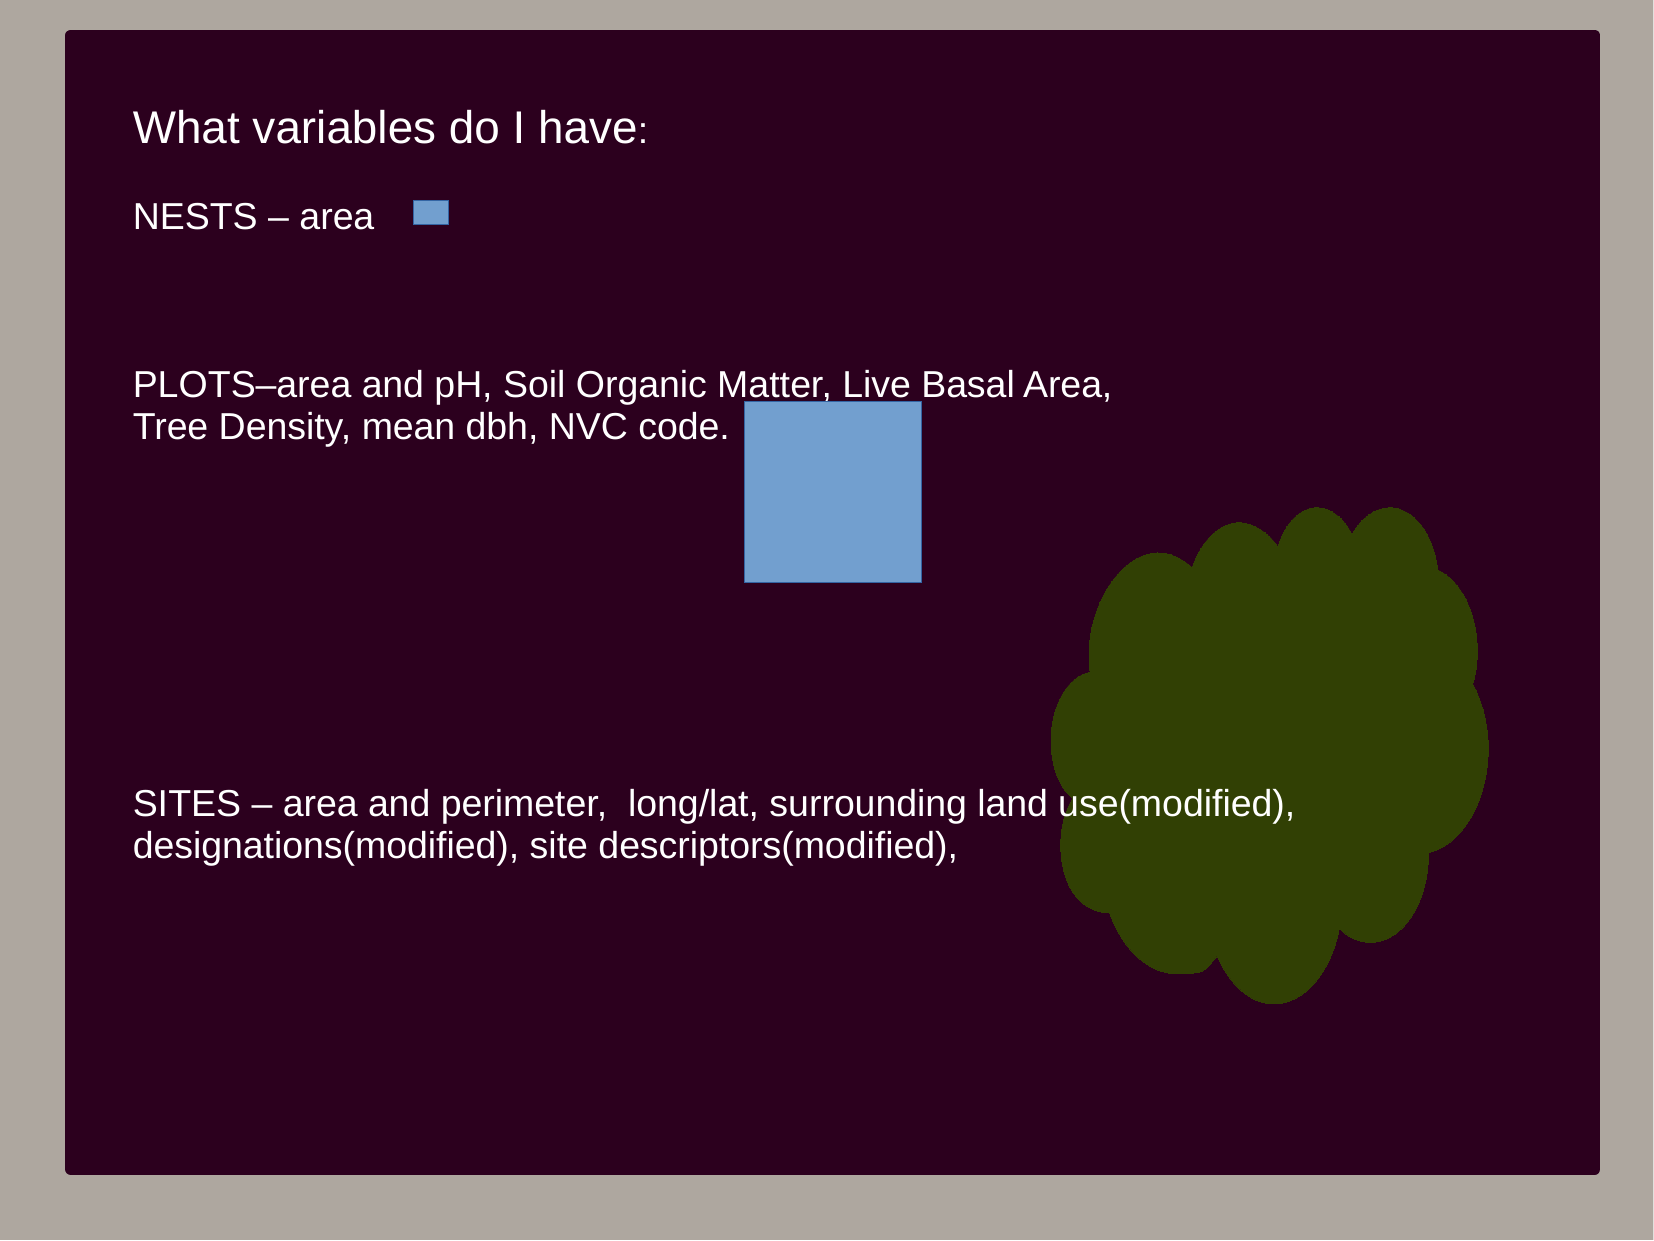

#
What variables do I have:
NESTS – area
PLOTS–area and pH, Soil Organic Matter, Live Basal Area,
Tree Density, mean dbh, NVC code.
SITES – area and perimeter, long/lat, surrounding land use(modified), designations(modified), site descriptors(modified),